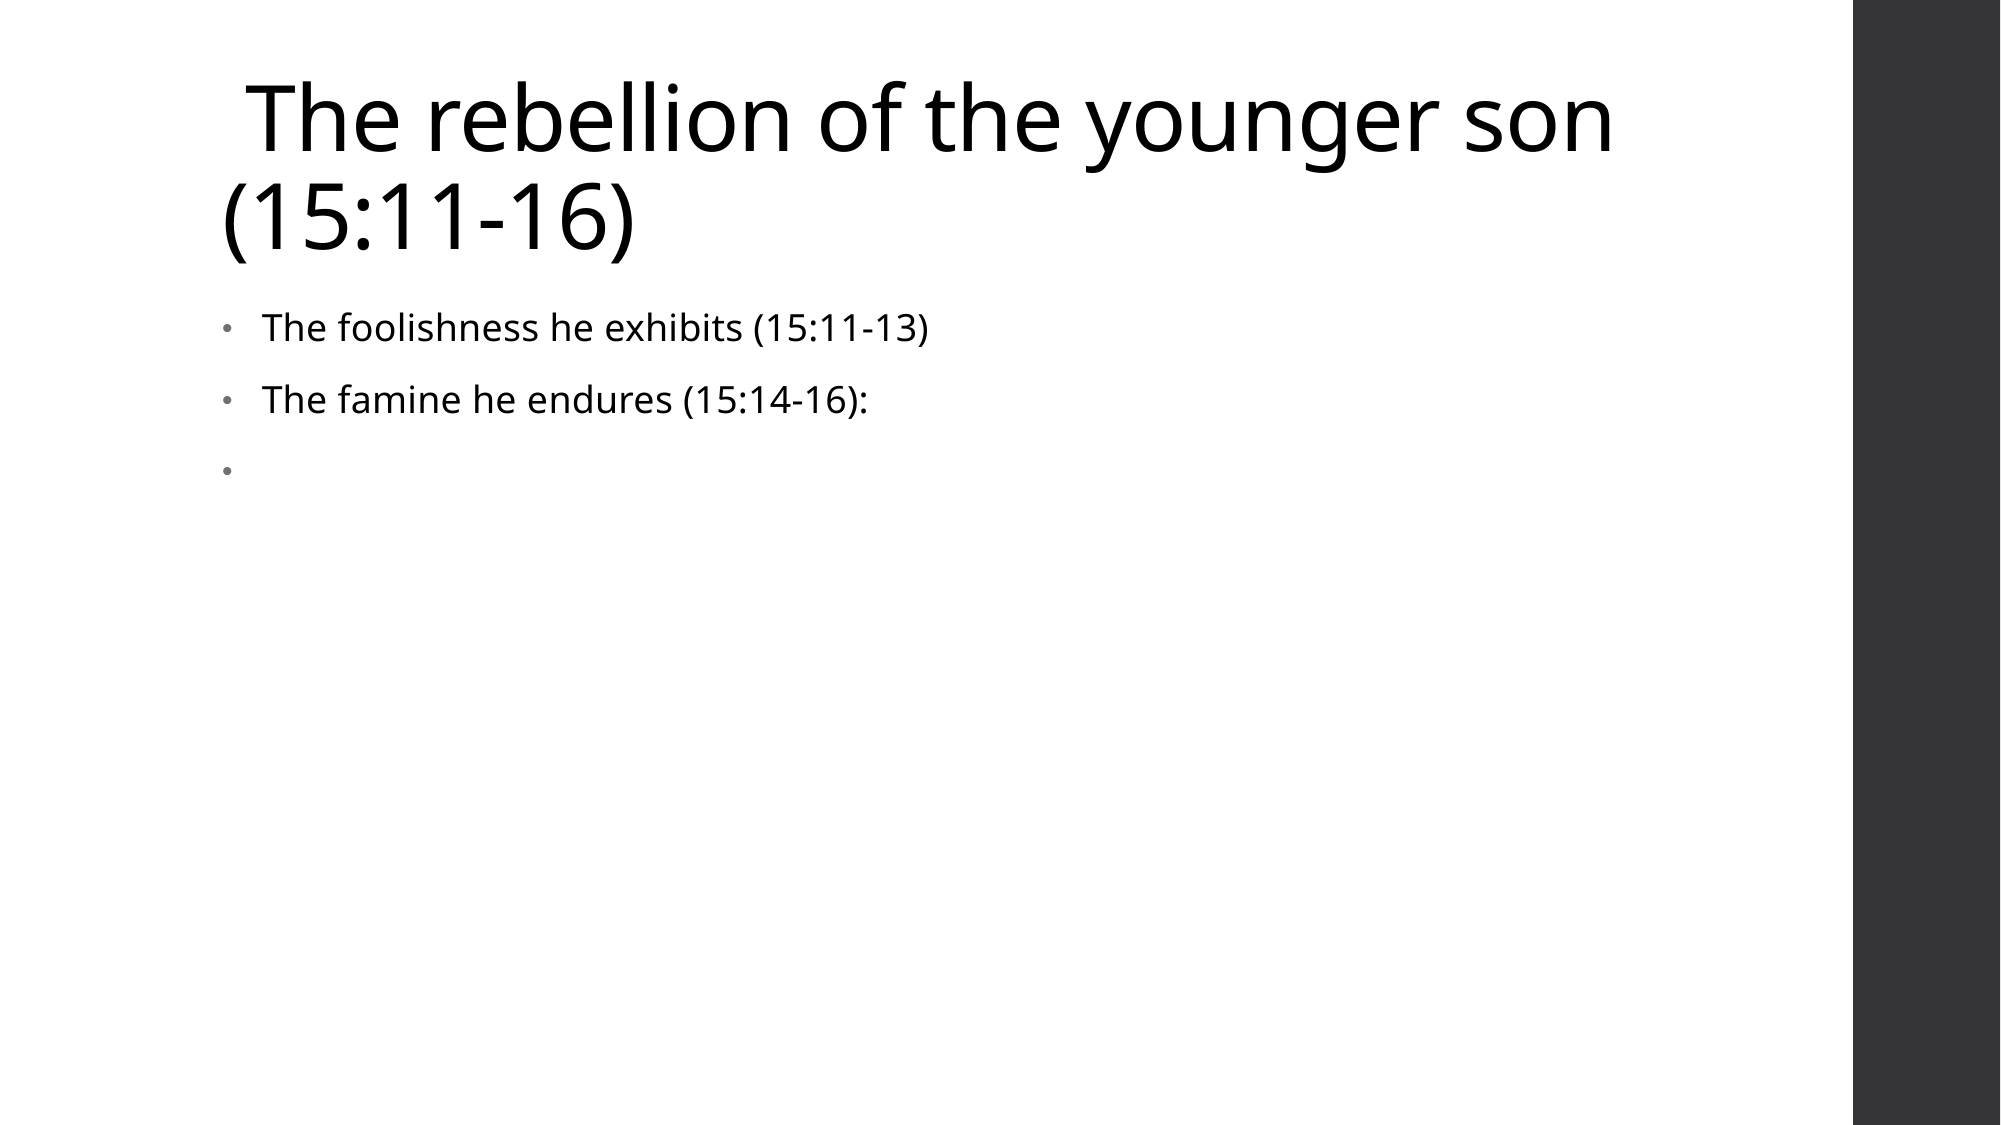

# The rebellion of the younger son (15:11-16)
 The foolishness he exhibits (15:11-13)
 The famine he endures (15:14-16):